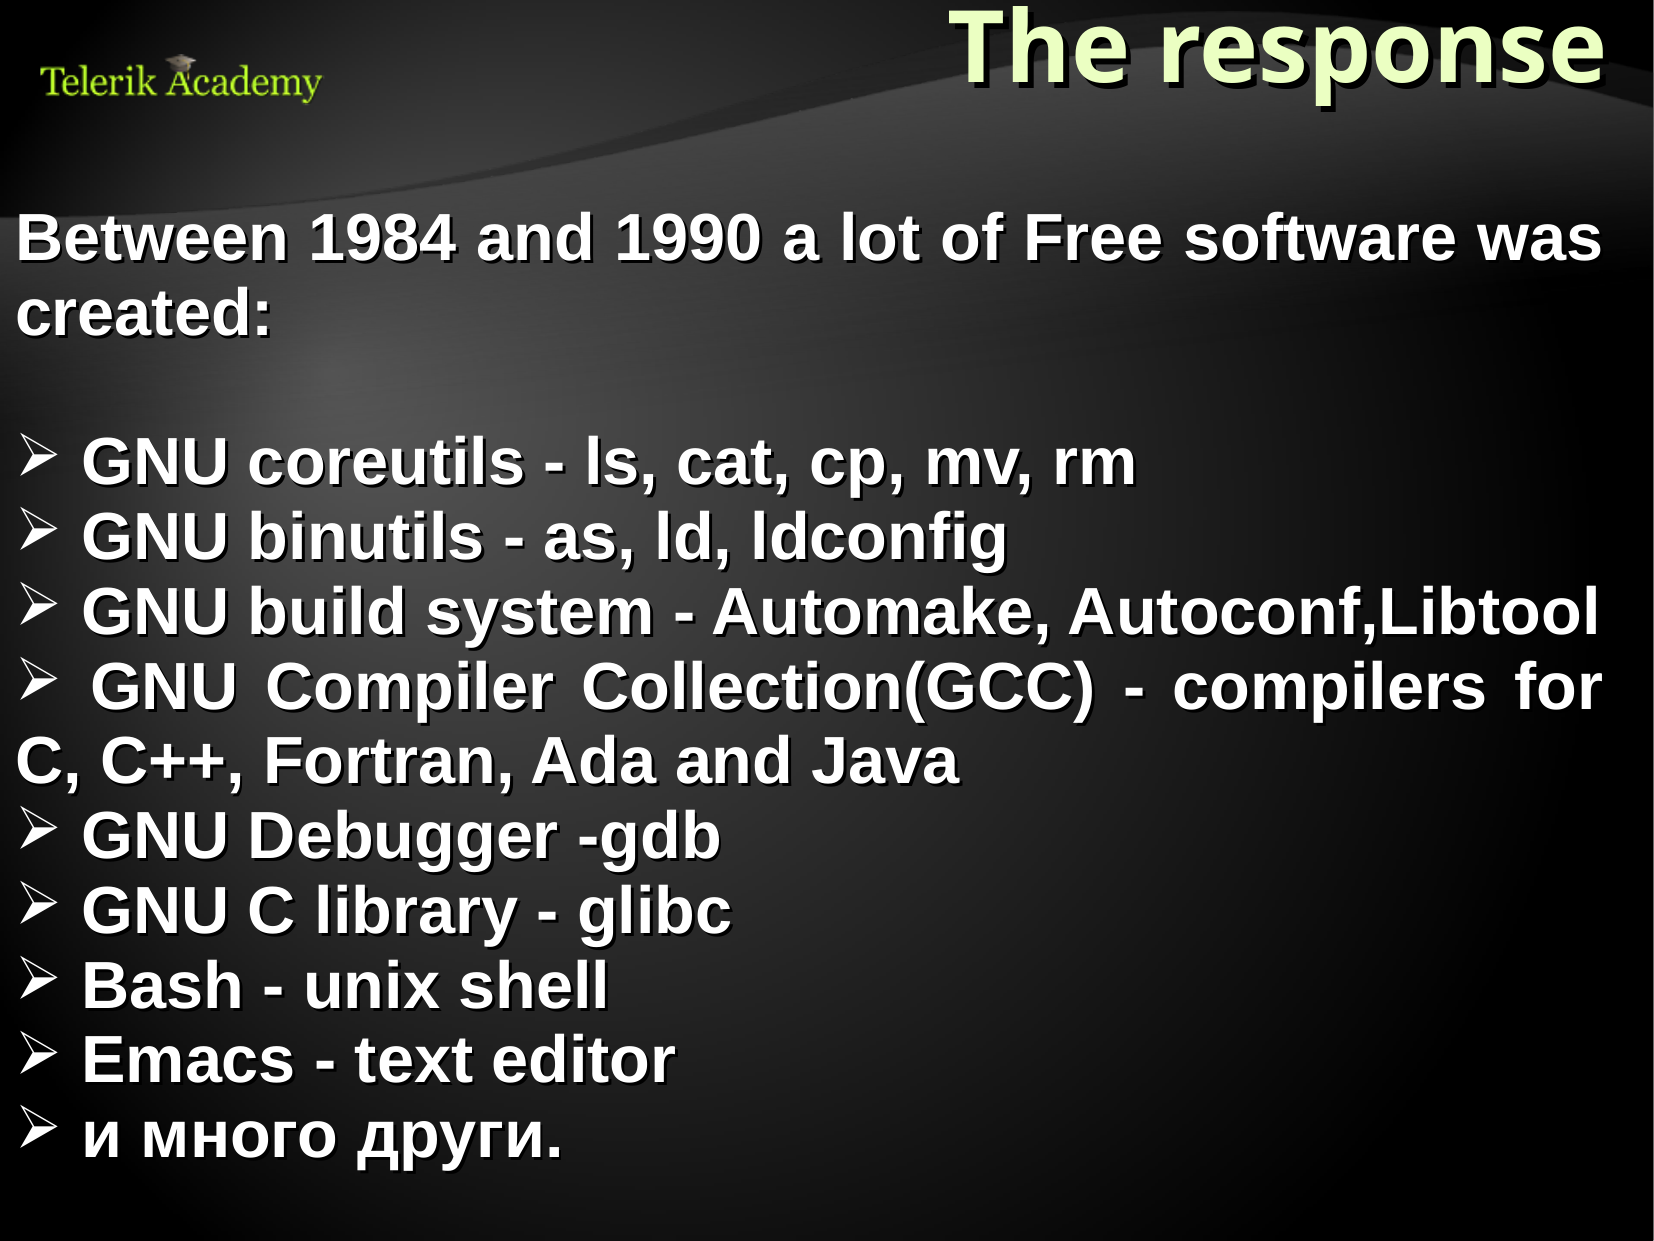

# The response
Between 1984 and 1990 a lot of Free software was created:
 GNU coreutils - ls, cat, cp, mv, rm
 GNU binutils - as, ld, ldconfig
 GNU build system - Automake, Autoconf,Libtool
 GNU Compiler Collection(GCC) - compilers for C, C++, Fortran, Ada and Java
 GNU Debugger -gdb
 GNU C library - glibc
 Bash - unix shell
 Emacs - text editor
 и много други.